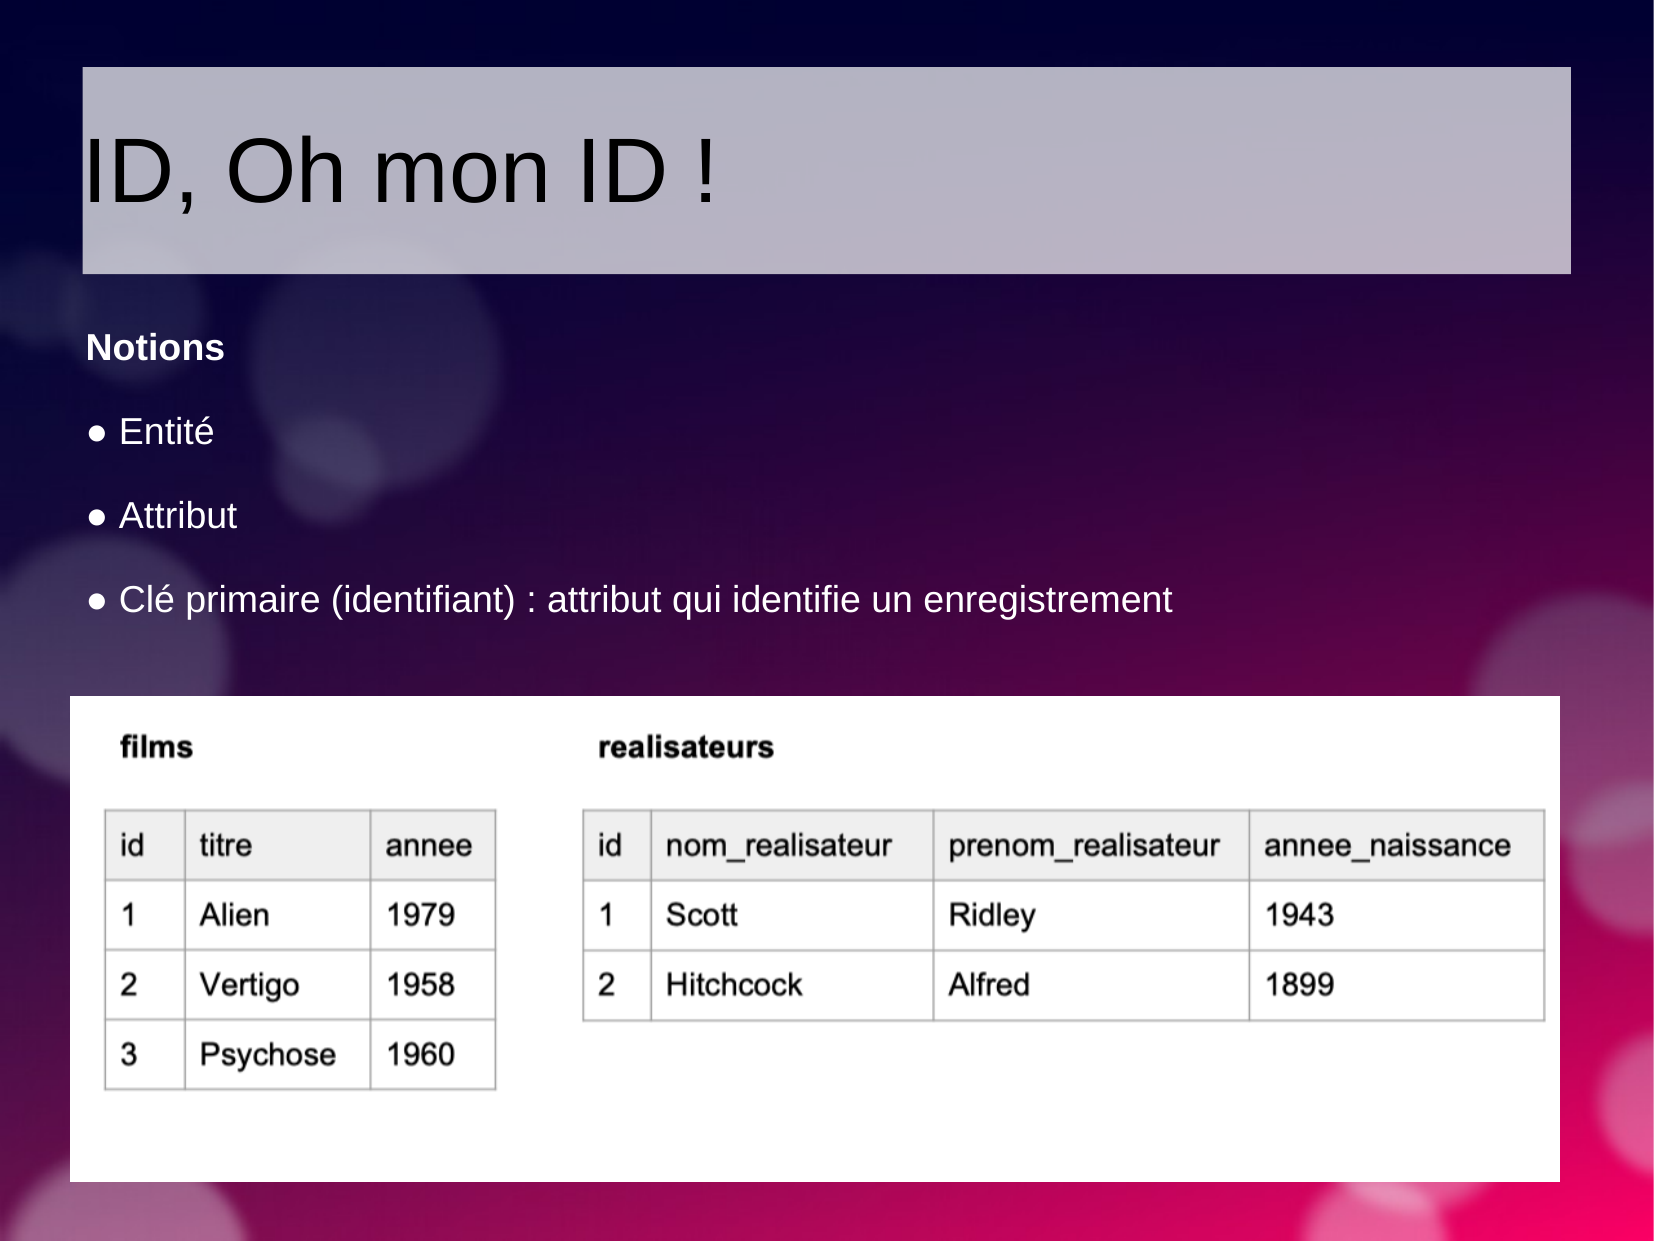

# ID, Oh mon ID !
Notions
● Entité
● Attribut
● Clé primaire (identifiant) : attribut qui identifie un enregistrement